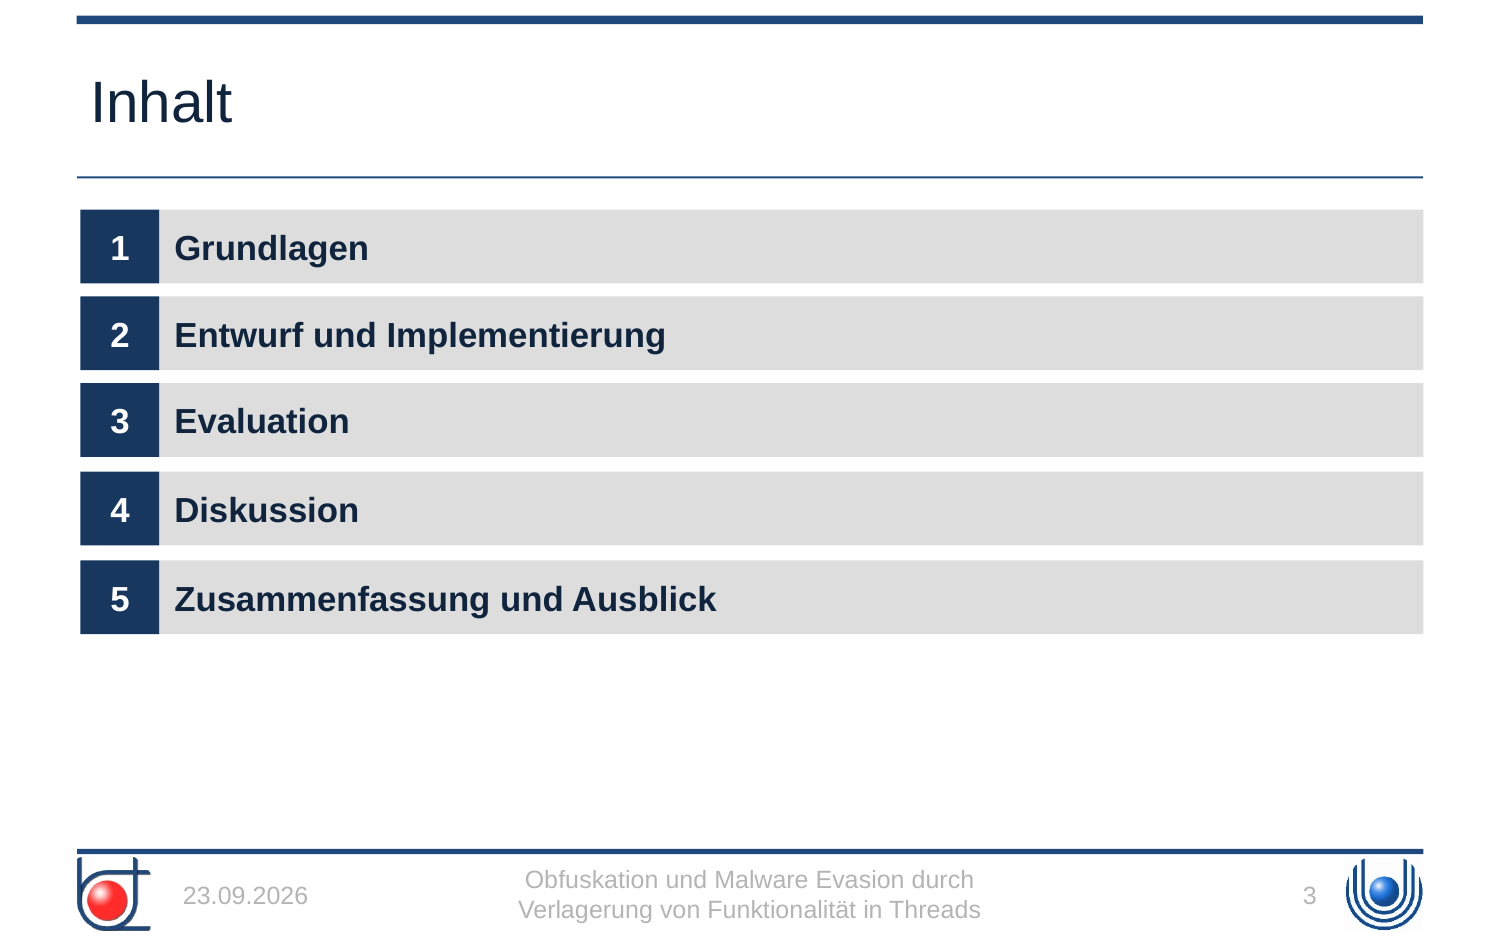

# Inhalt
1
Grundlagen
2
Entwurf und Implementierung
3
Evaluation
4
Diskussion
5
Zusammenfassung und Ausblick
Obfuskation und Malware Evasion durch Verlagerung von Funktionalität in Threads